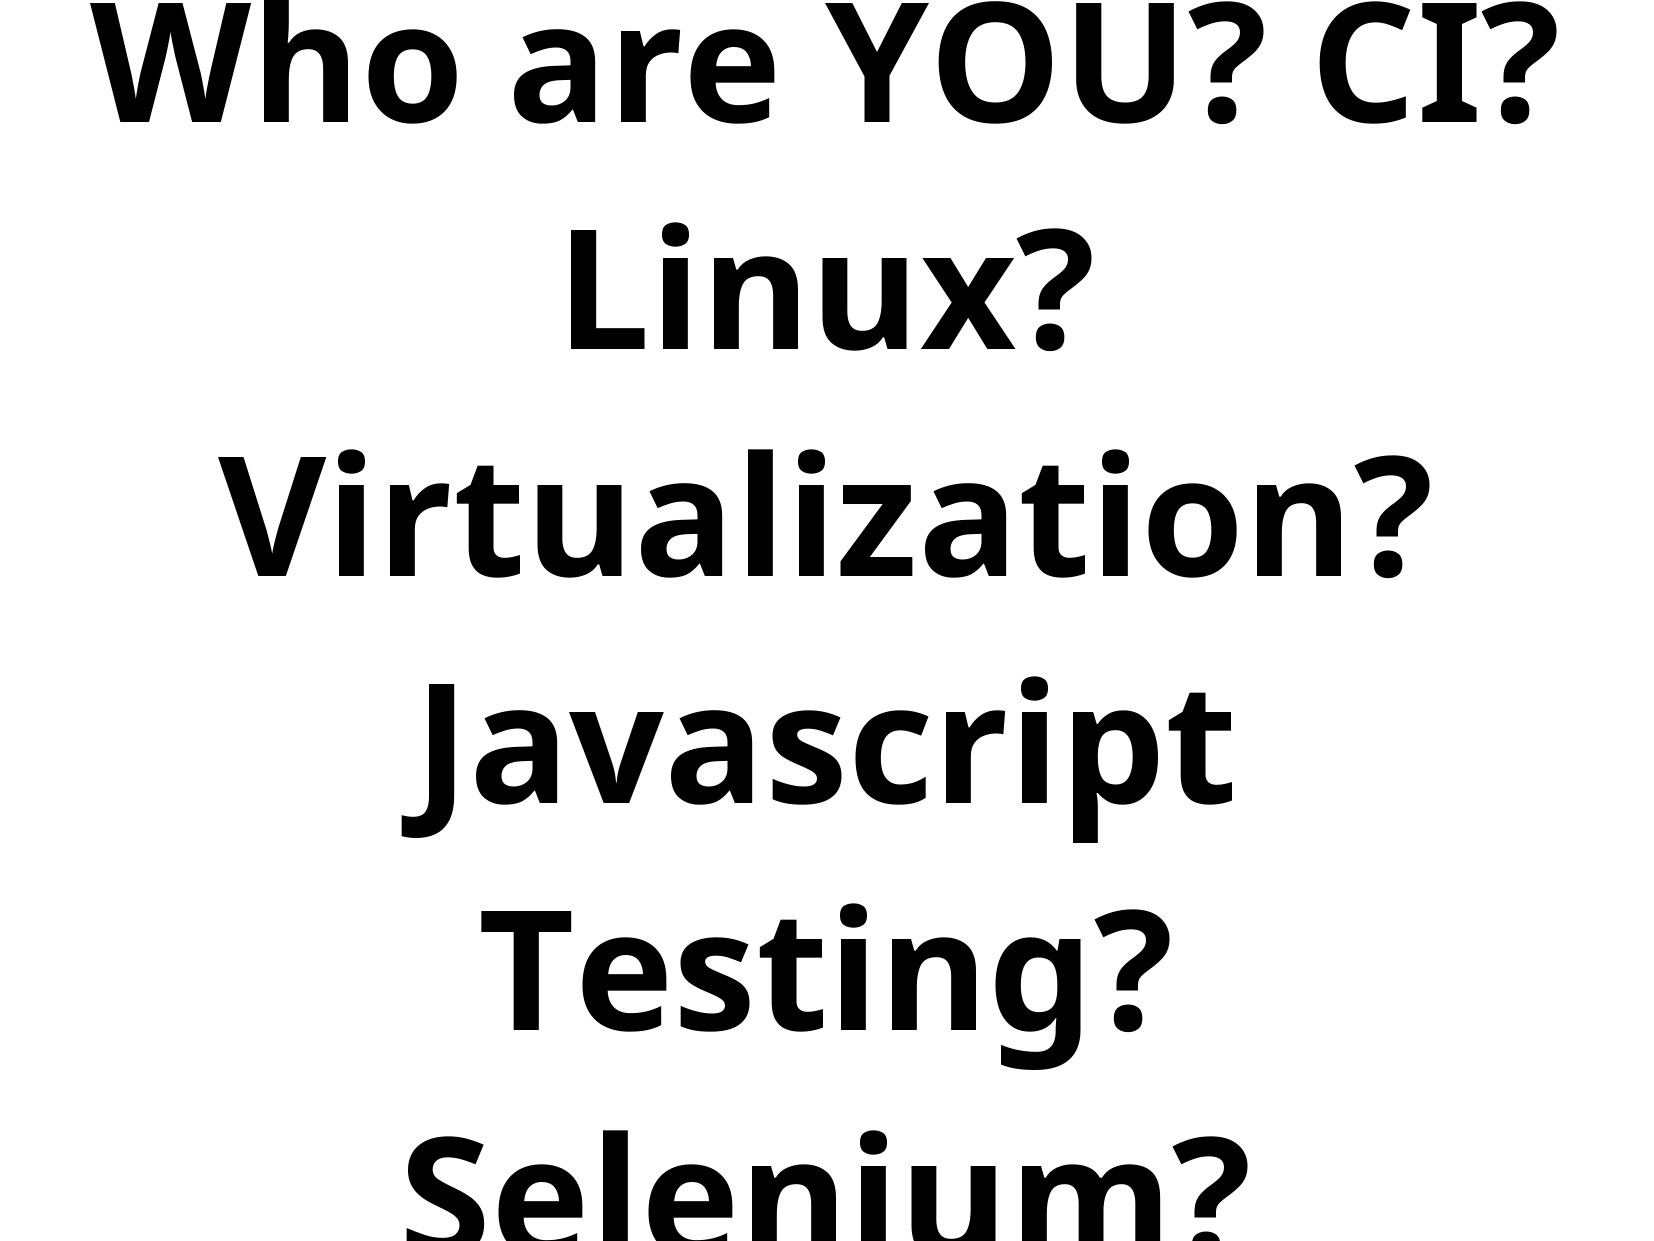

# Who are YOU? CI? Linux? Virtualization? Javascript Testing? Selenium?